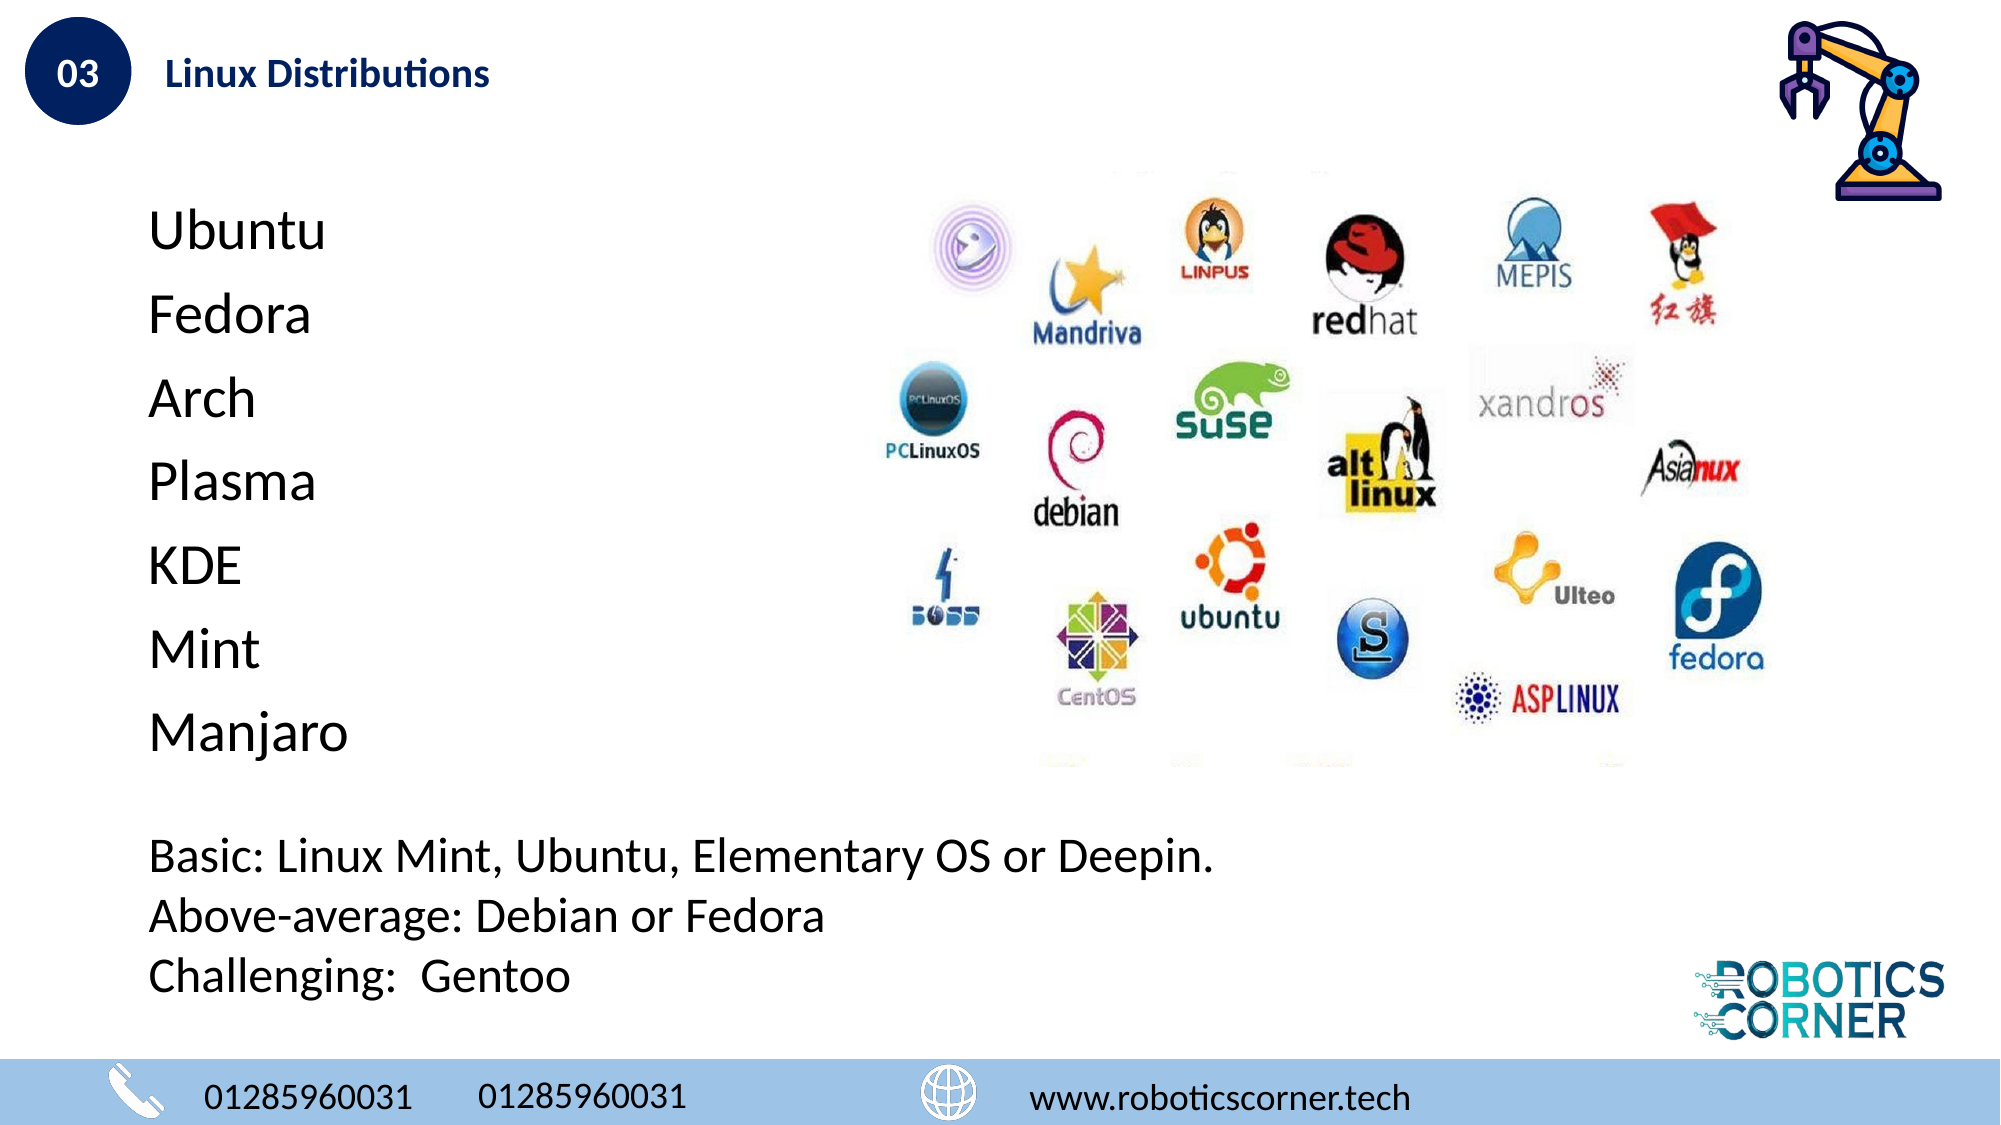

03
Linux Distributions
Ubuntu
Fedora
Arch
Plasma
KDE
Mint
Manjaro
Basic: Linux Mint, Ubuntu, Elementary OS or Deepin.
Above-average: Debian or Fedora
Challenging: Gentoo
01285960031
01285960031
www.roboticscorner.tech